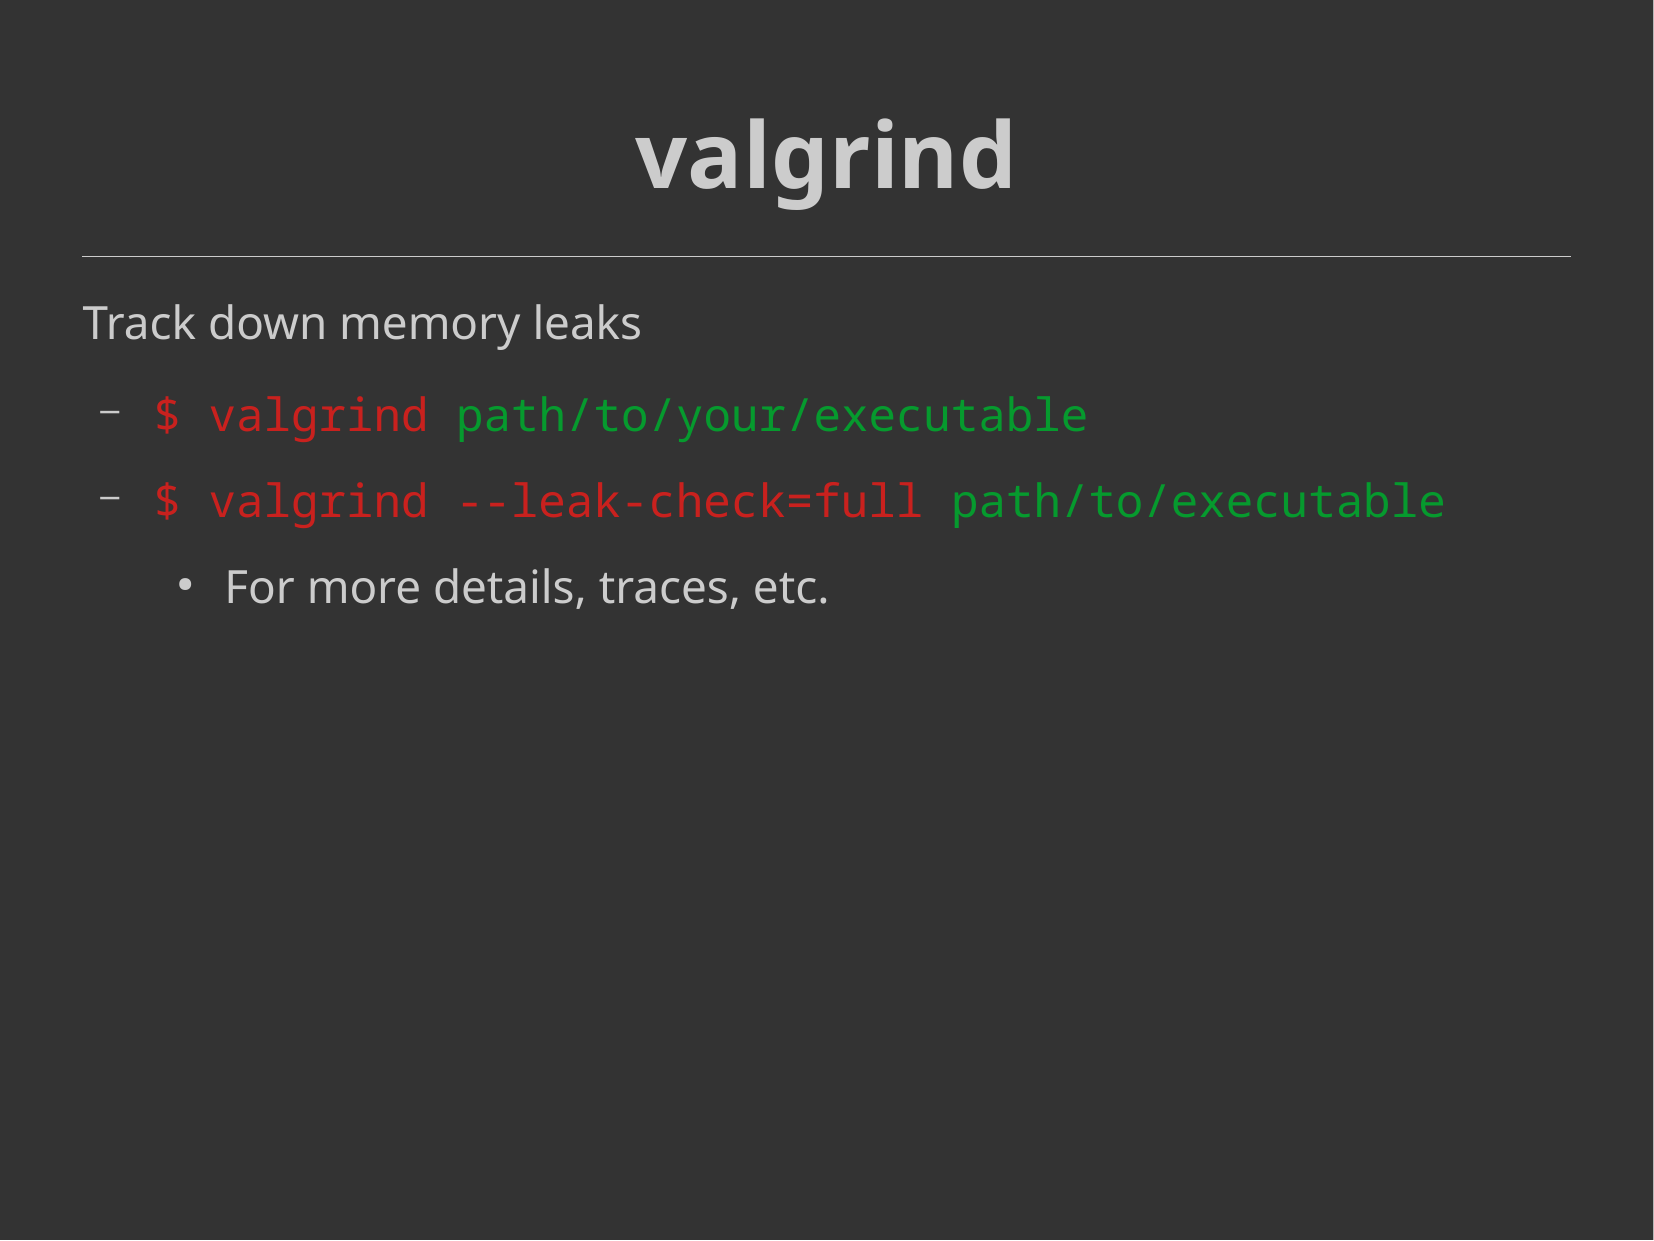

# valgrind
Track down memory leaks
$ valgrind path/to/your/executable
$ valgrind --leak-check=full path/to/executable
For more details, traces, etc.